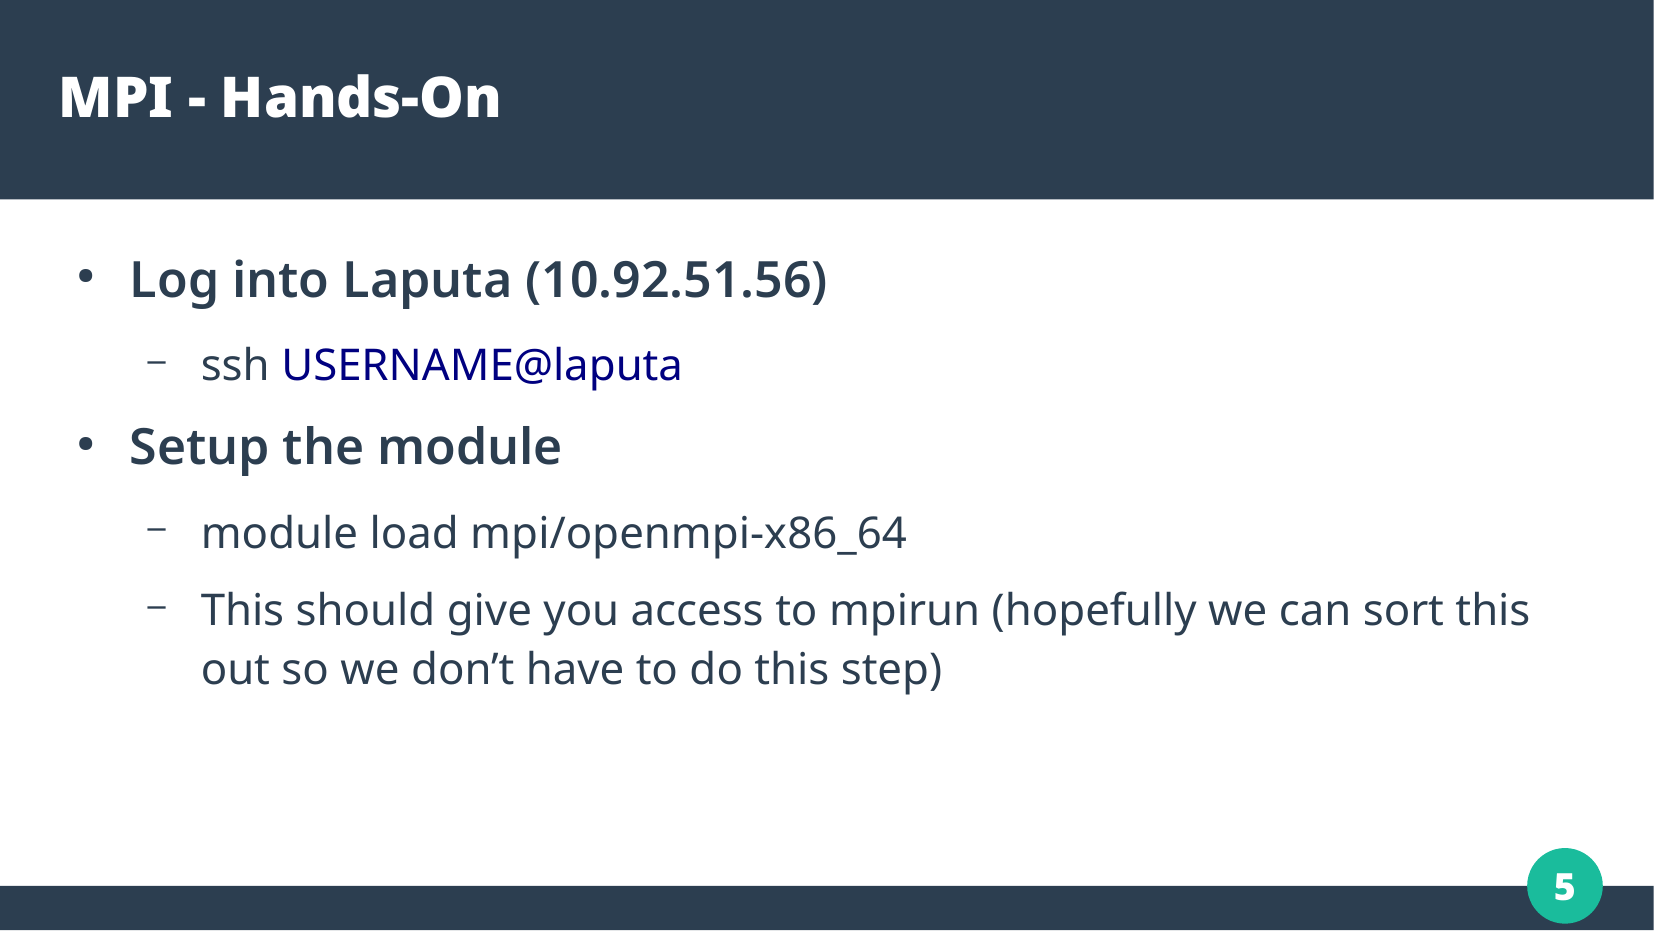

# MPI - Hands-On
Log into Laputa (10.92.51.56)
ssh USERNAME@laputa
Setup the module
module load mpi/openmpi-x86_64
This should give you access to mpirun (hopefully we can sort this out so we don’t have to do this step)